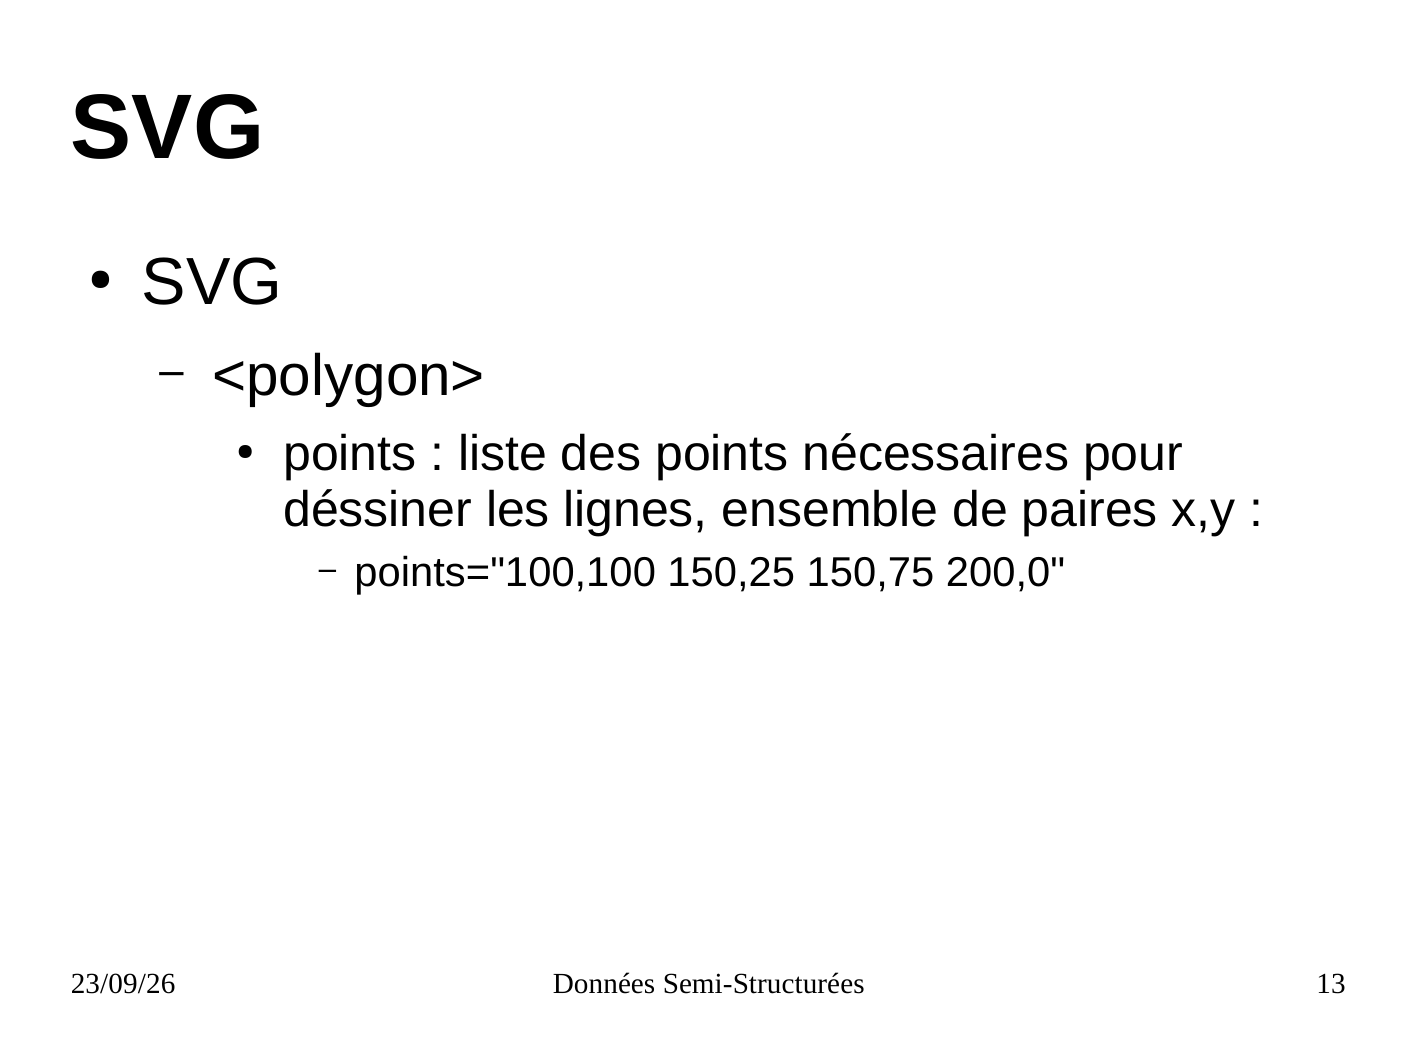

# SVG
SVG
<polygon>
points : liste des points nécessaires pour déssiner les lignes, ensemble de paires x,y :
points="100,100 150,25 150,75 200,0"
Données Semi-Structurées
13